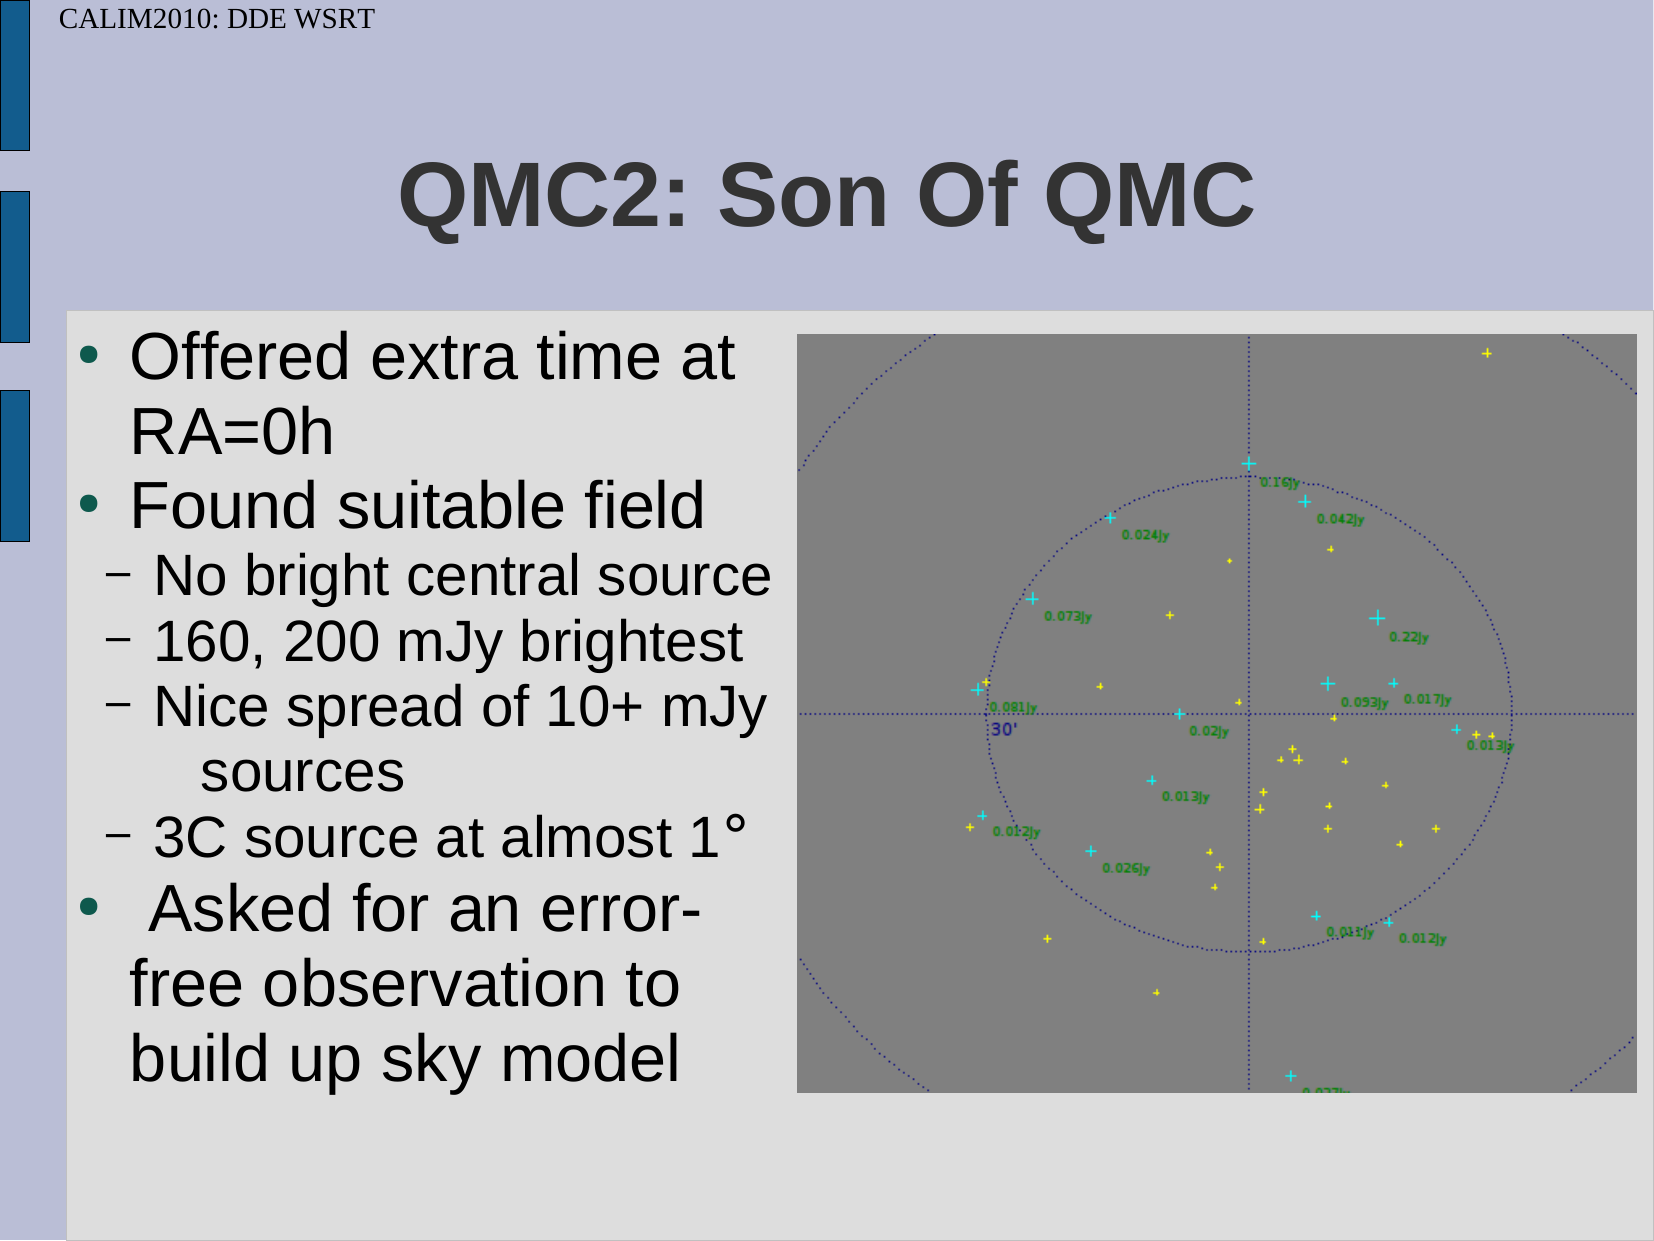

CALIM2010: DDE WSRT
# QMC2: Son Of QMC
Offered extra time at RA=0h
Found suitable field
No bright central source
160, 200 mJy brightest
Nice spread of 10+ mJy sources
3C source at almost 1°
 Asked for an error-free observation to build up sky model